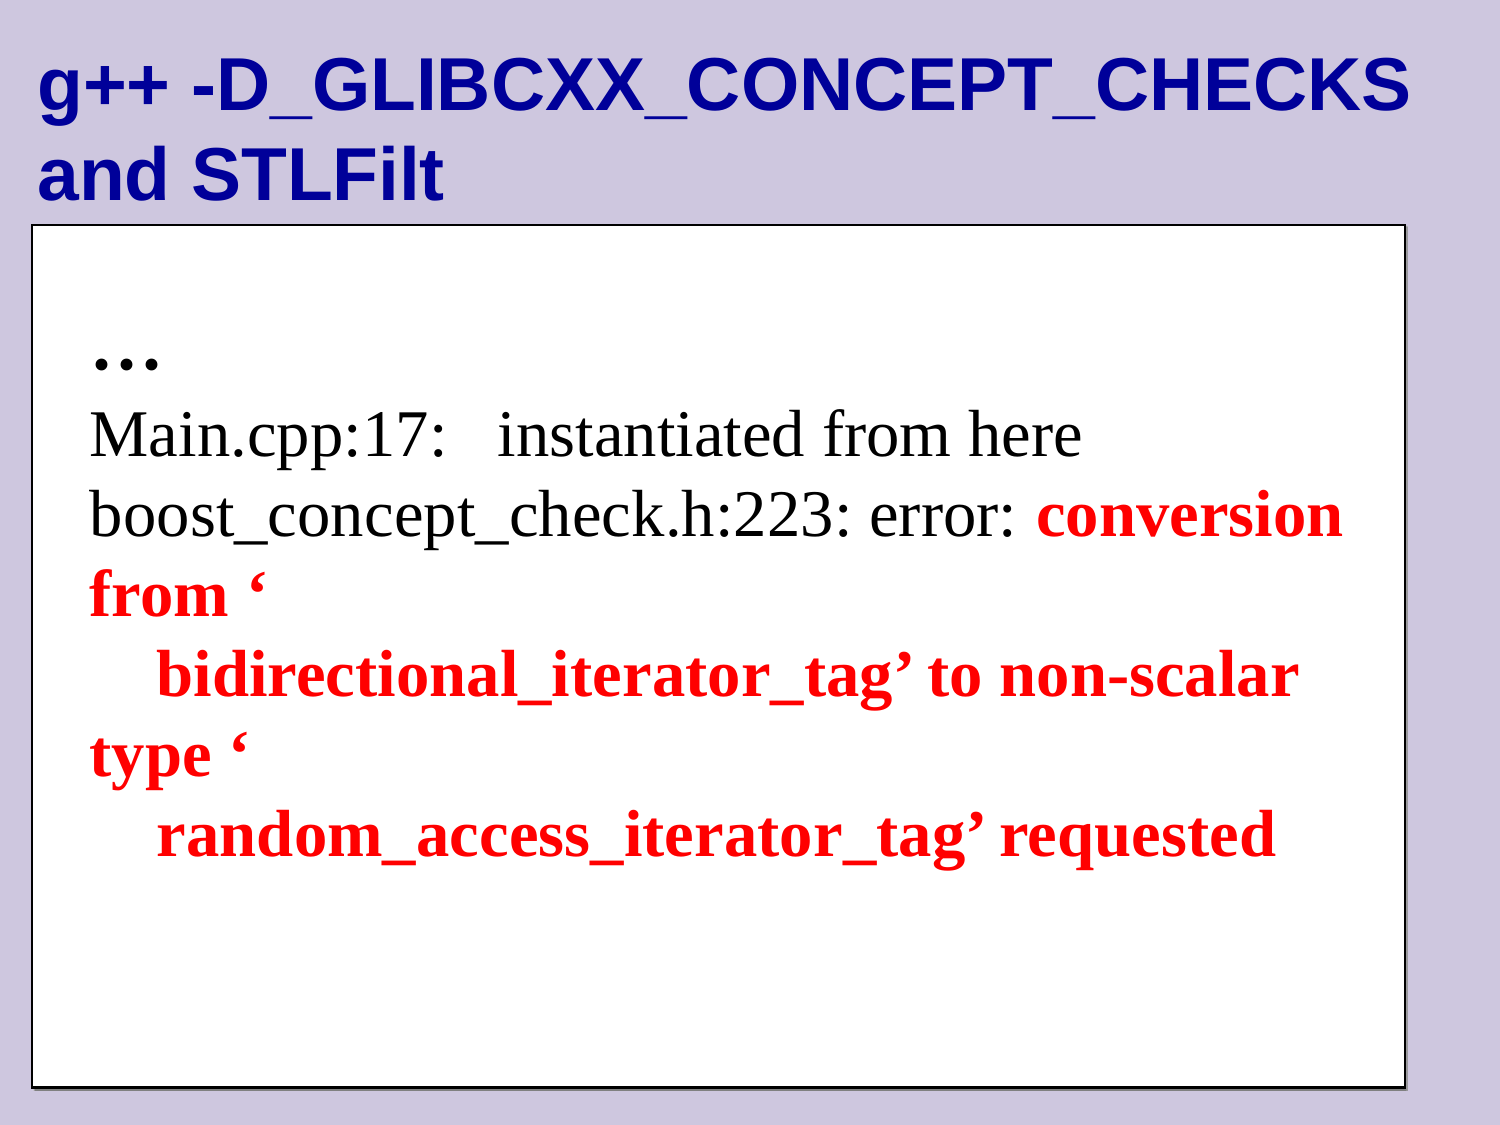

# g++ -D_GLIBCXX_CONCEPT_CHECKS and STLFilt
...
Main.cpp:17: instantiated from here
boost_concept_check.h:223: error: conversion from ‘
 bidirectional_iterator_tag’ to non-scalar type ‘
 random_access_iterator_tag’ requested